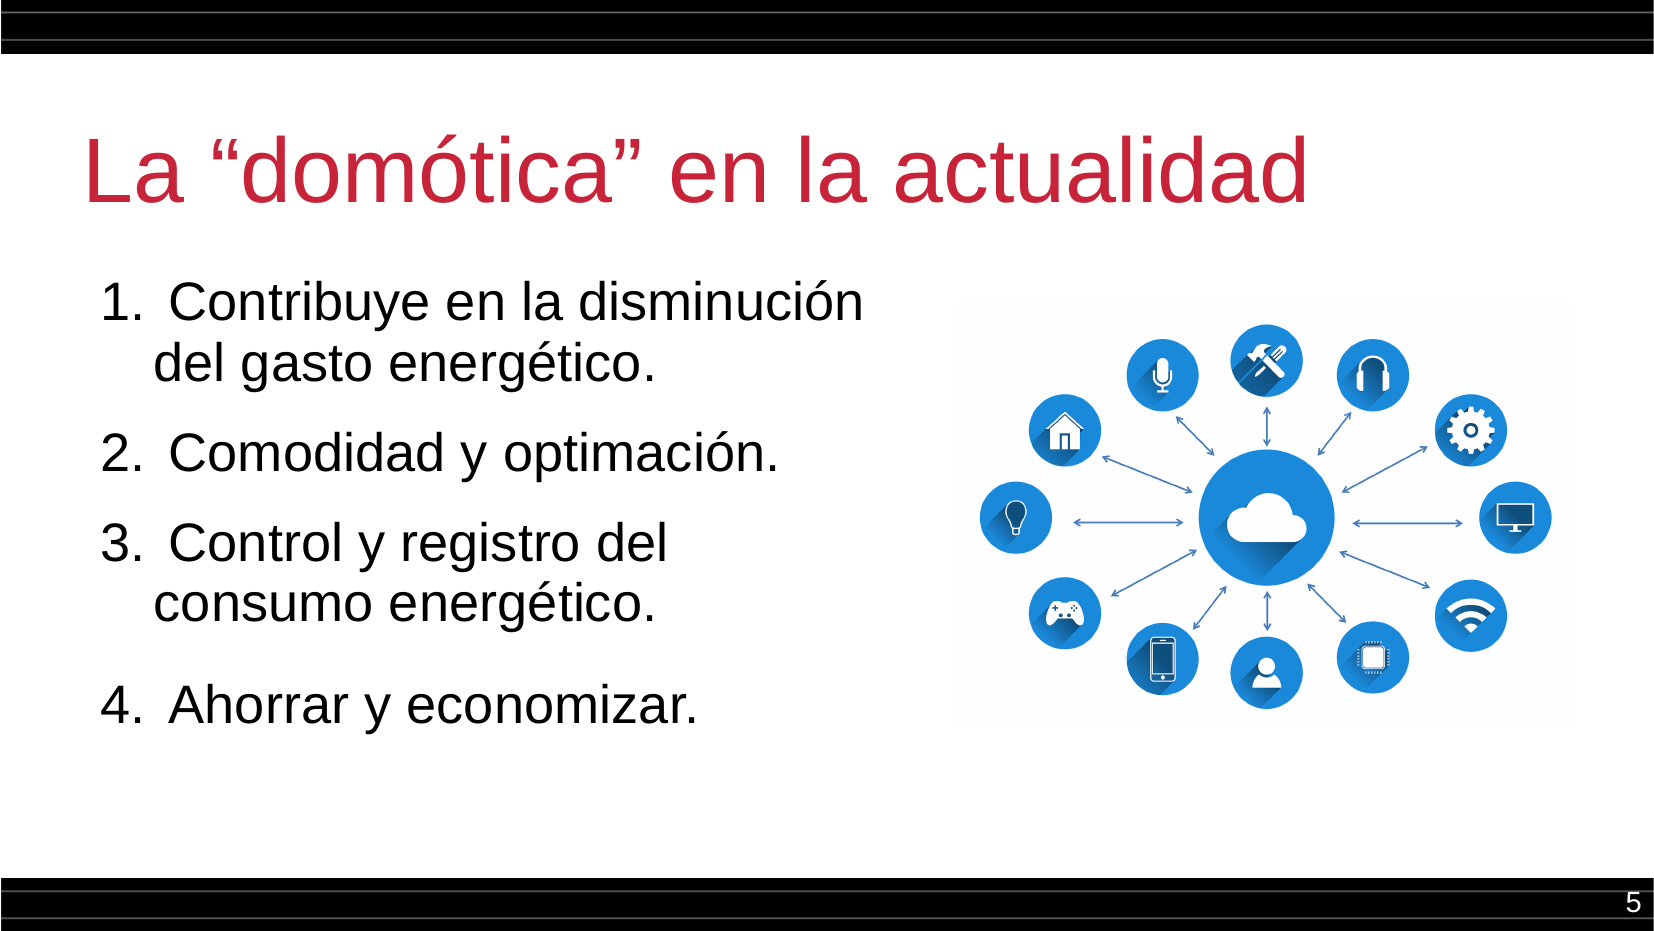

# La “domótica” en la actualidad
 Contribuye en la disminución del gasto energético.
 Comodidad y optimación.
 Control y registro del consumo energético.
 Ahorrar y economizar.